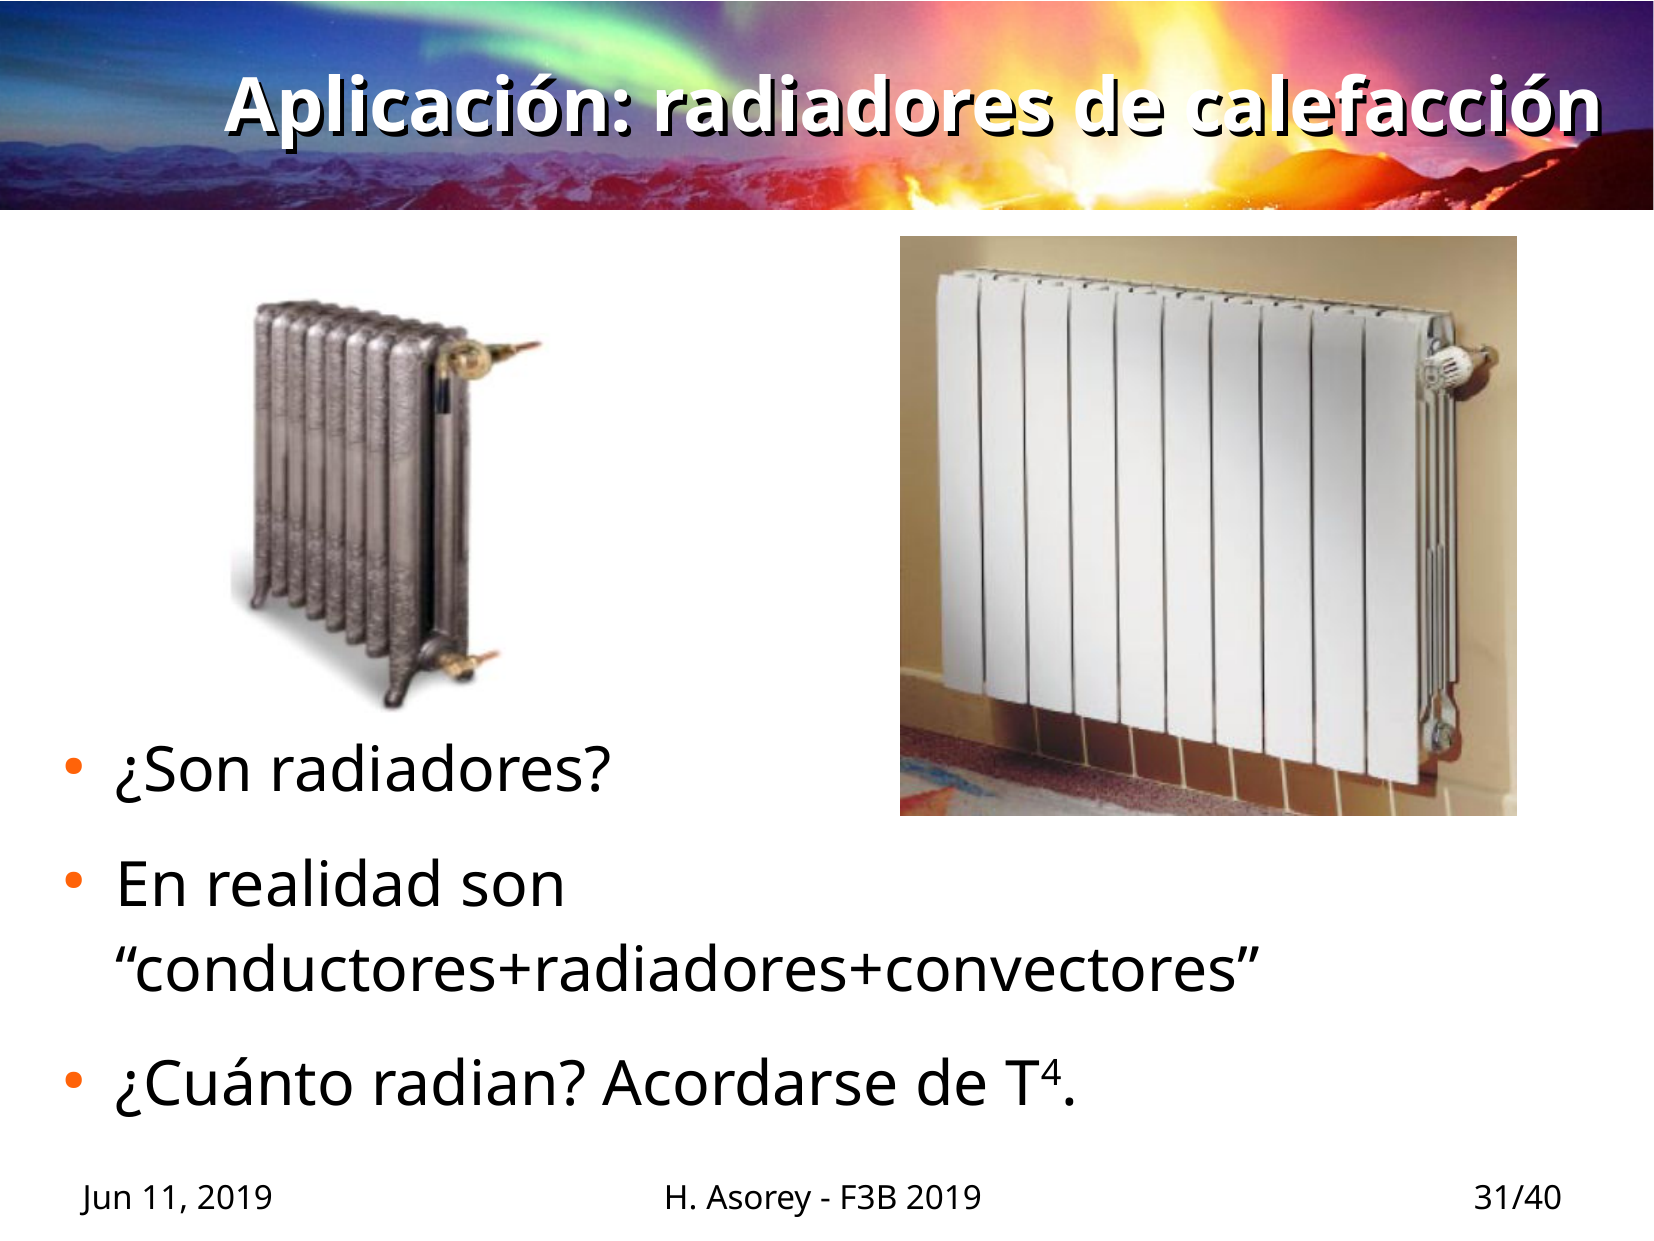

# Aplicación: radiadores de calefacción
¿Son radiadores?
En realidad son “conductores+radiadores+convectores”
¿Cuánto radian? Acordarse de T4.
Jun 11, 2019
H. Asorey - F3B 2019
31